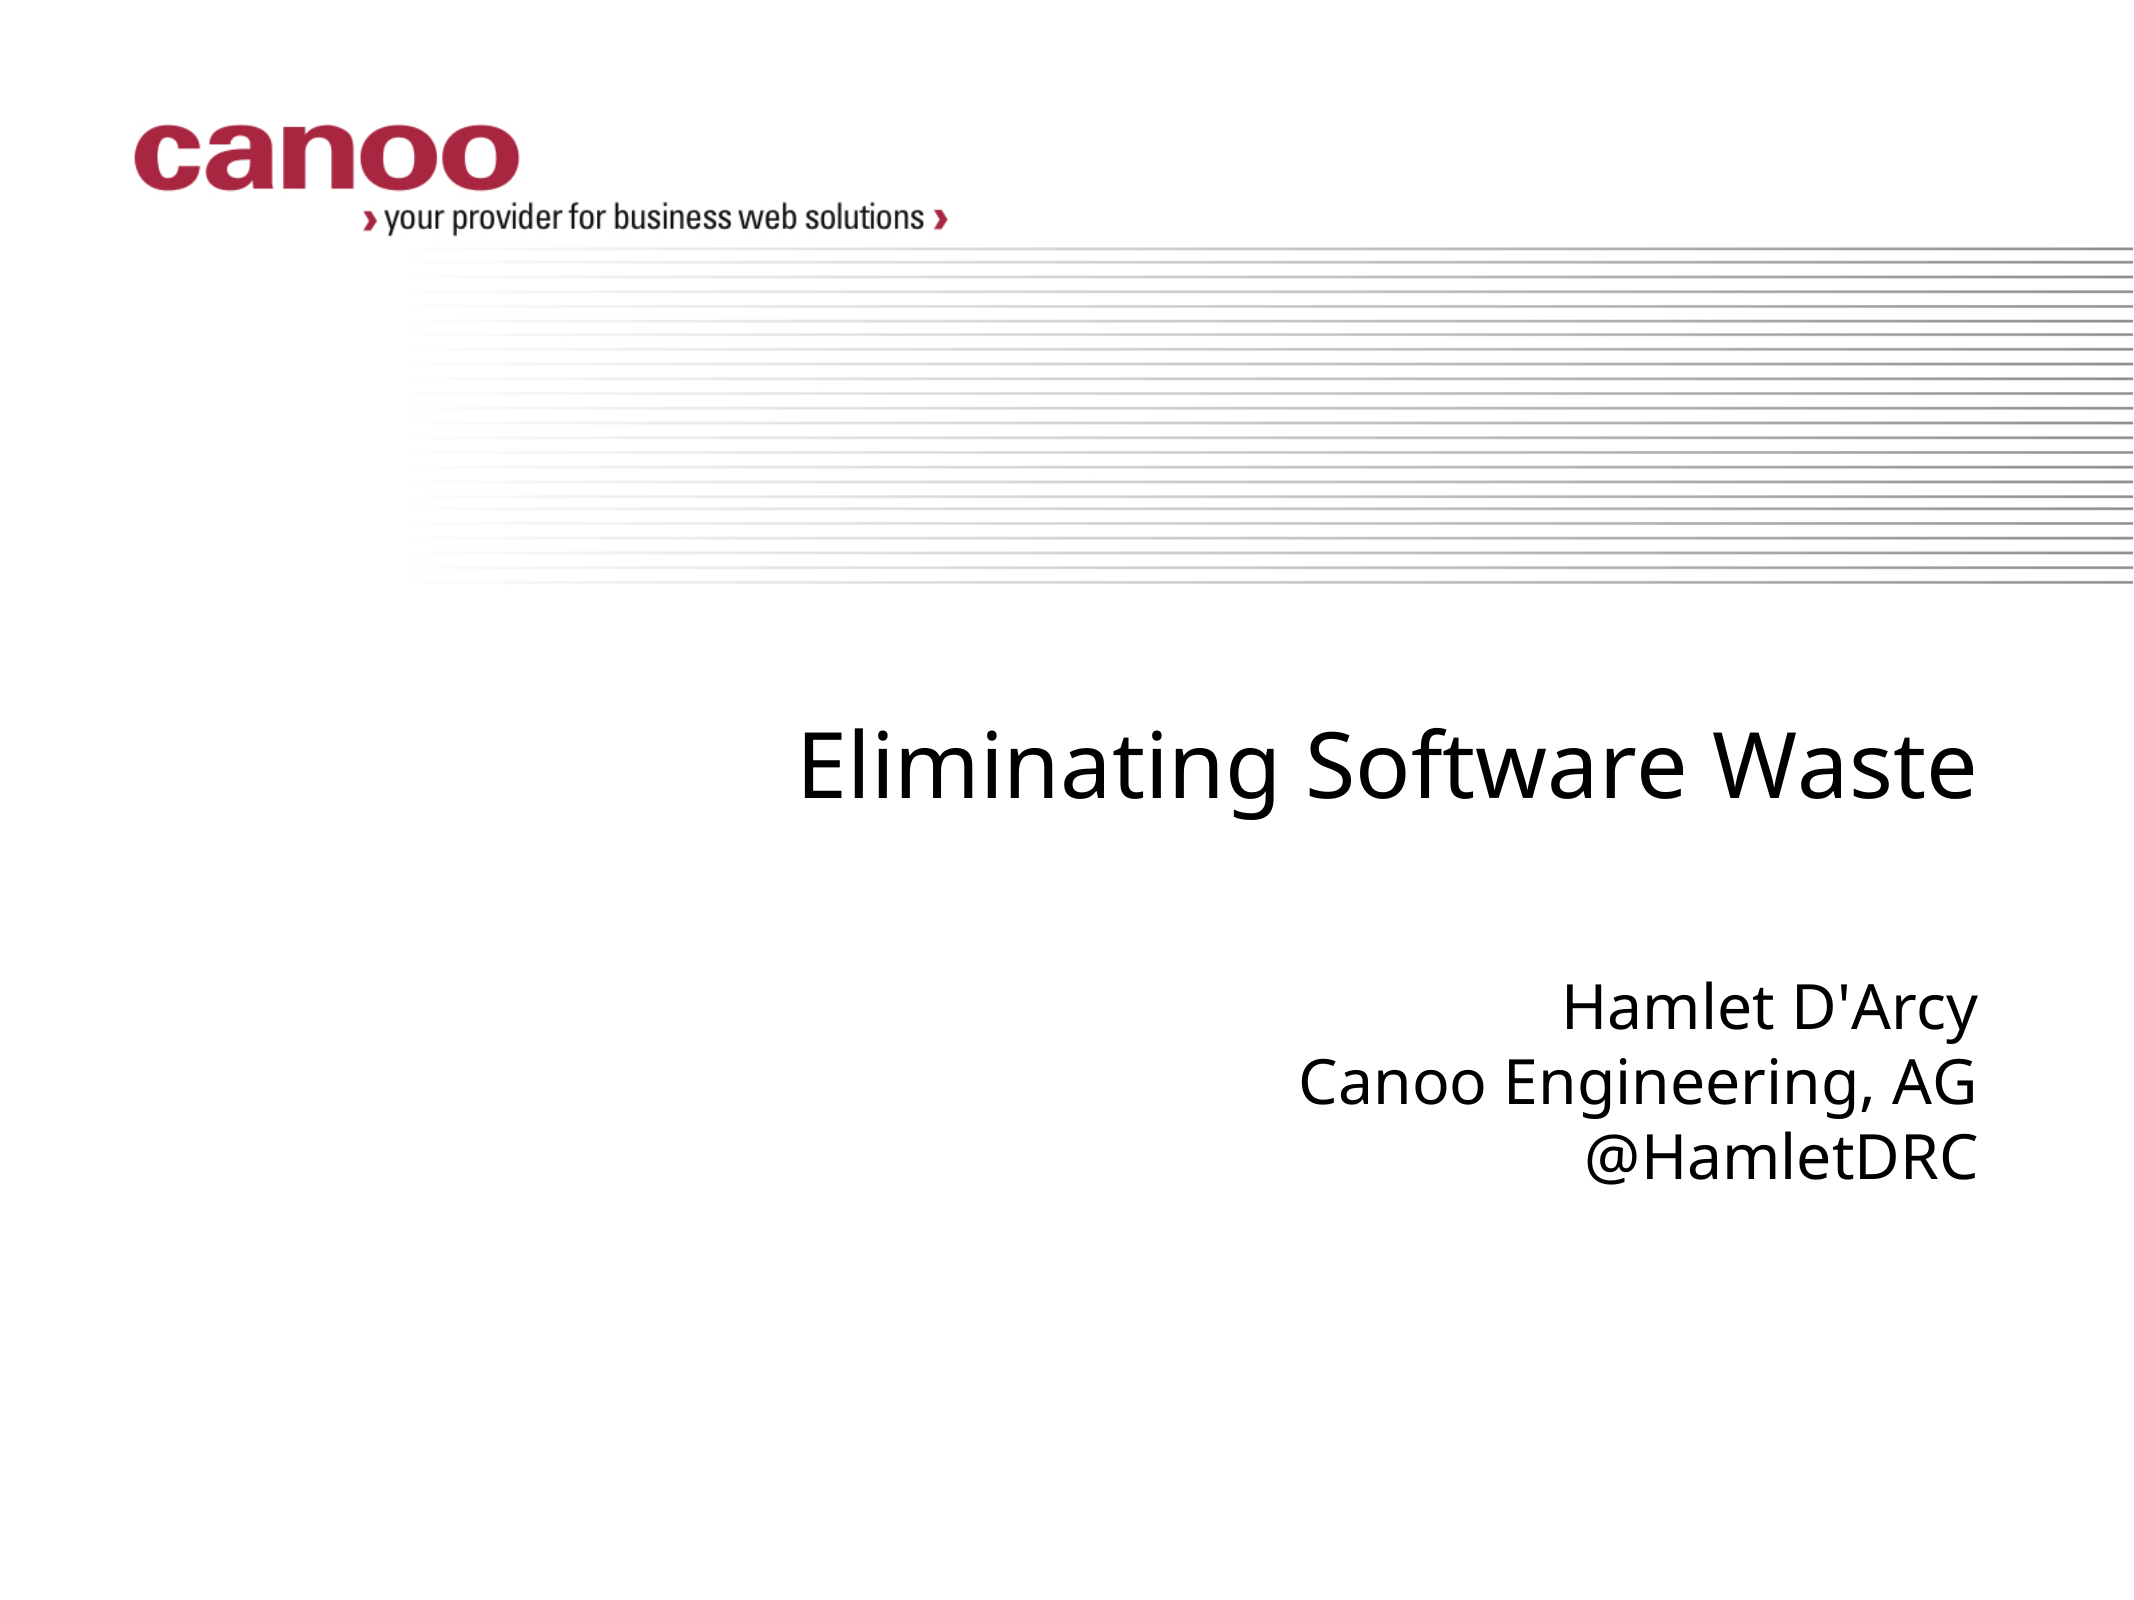

# Eliminating Software Waste Hamlet D'Arcy Canoo Engineering, AG @HamletDRC